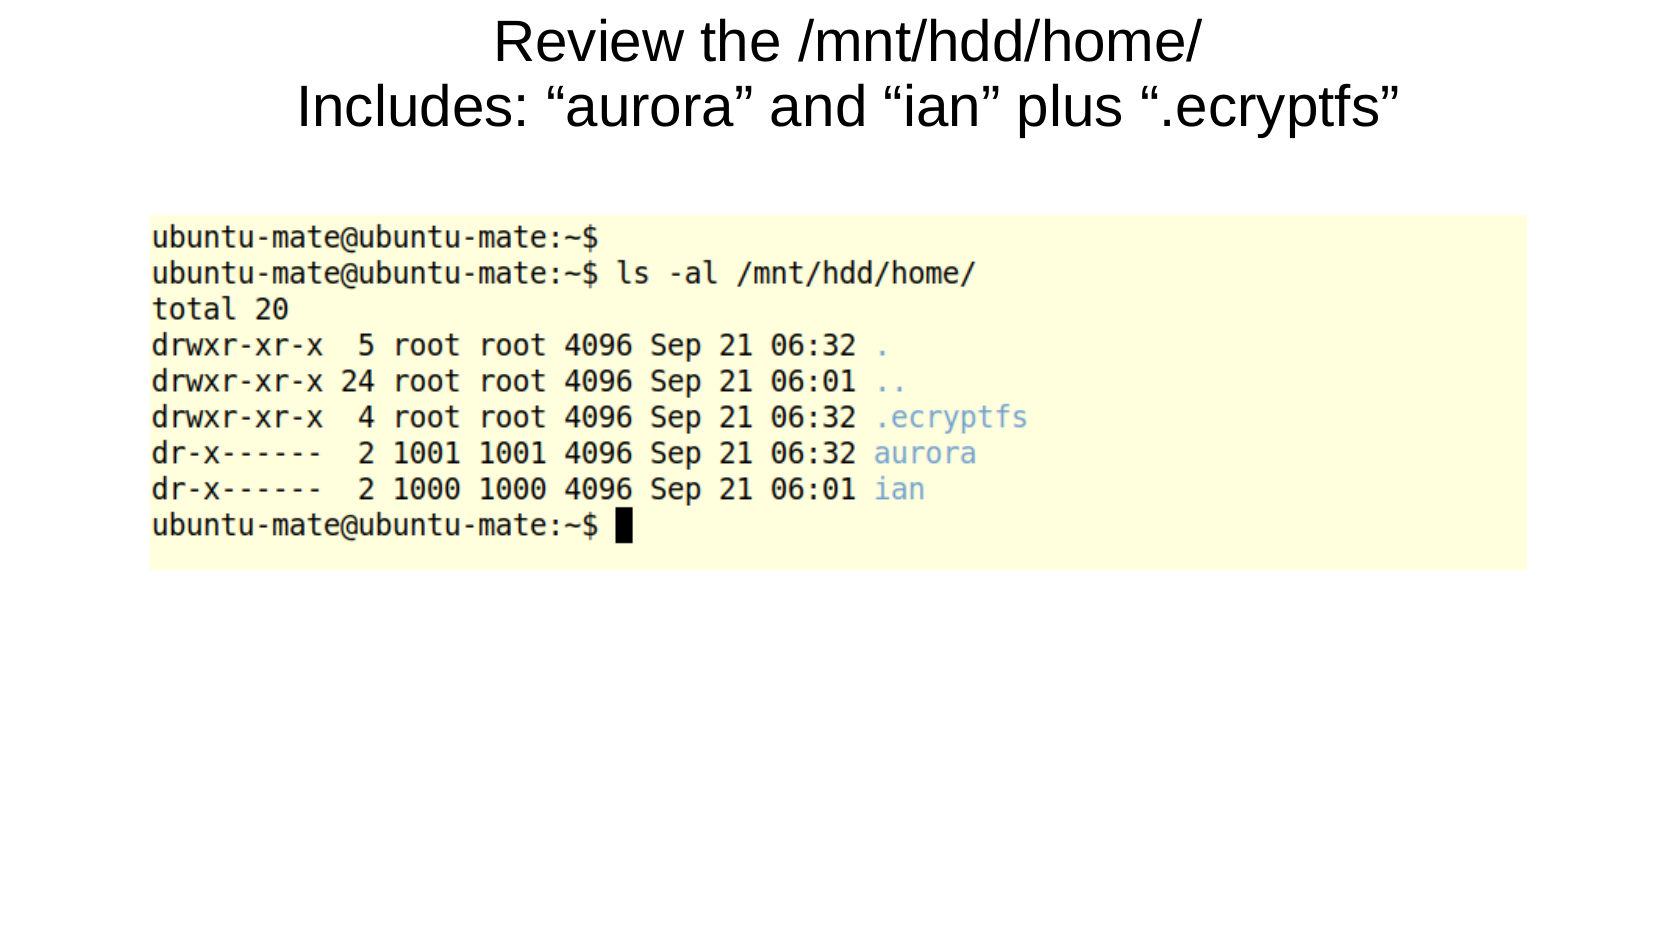

# Review the /mnt/hdd/home/ Includes: “aurora” and “ian” plus “.ecryptfs”